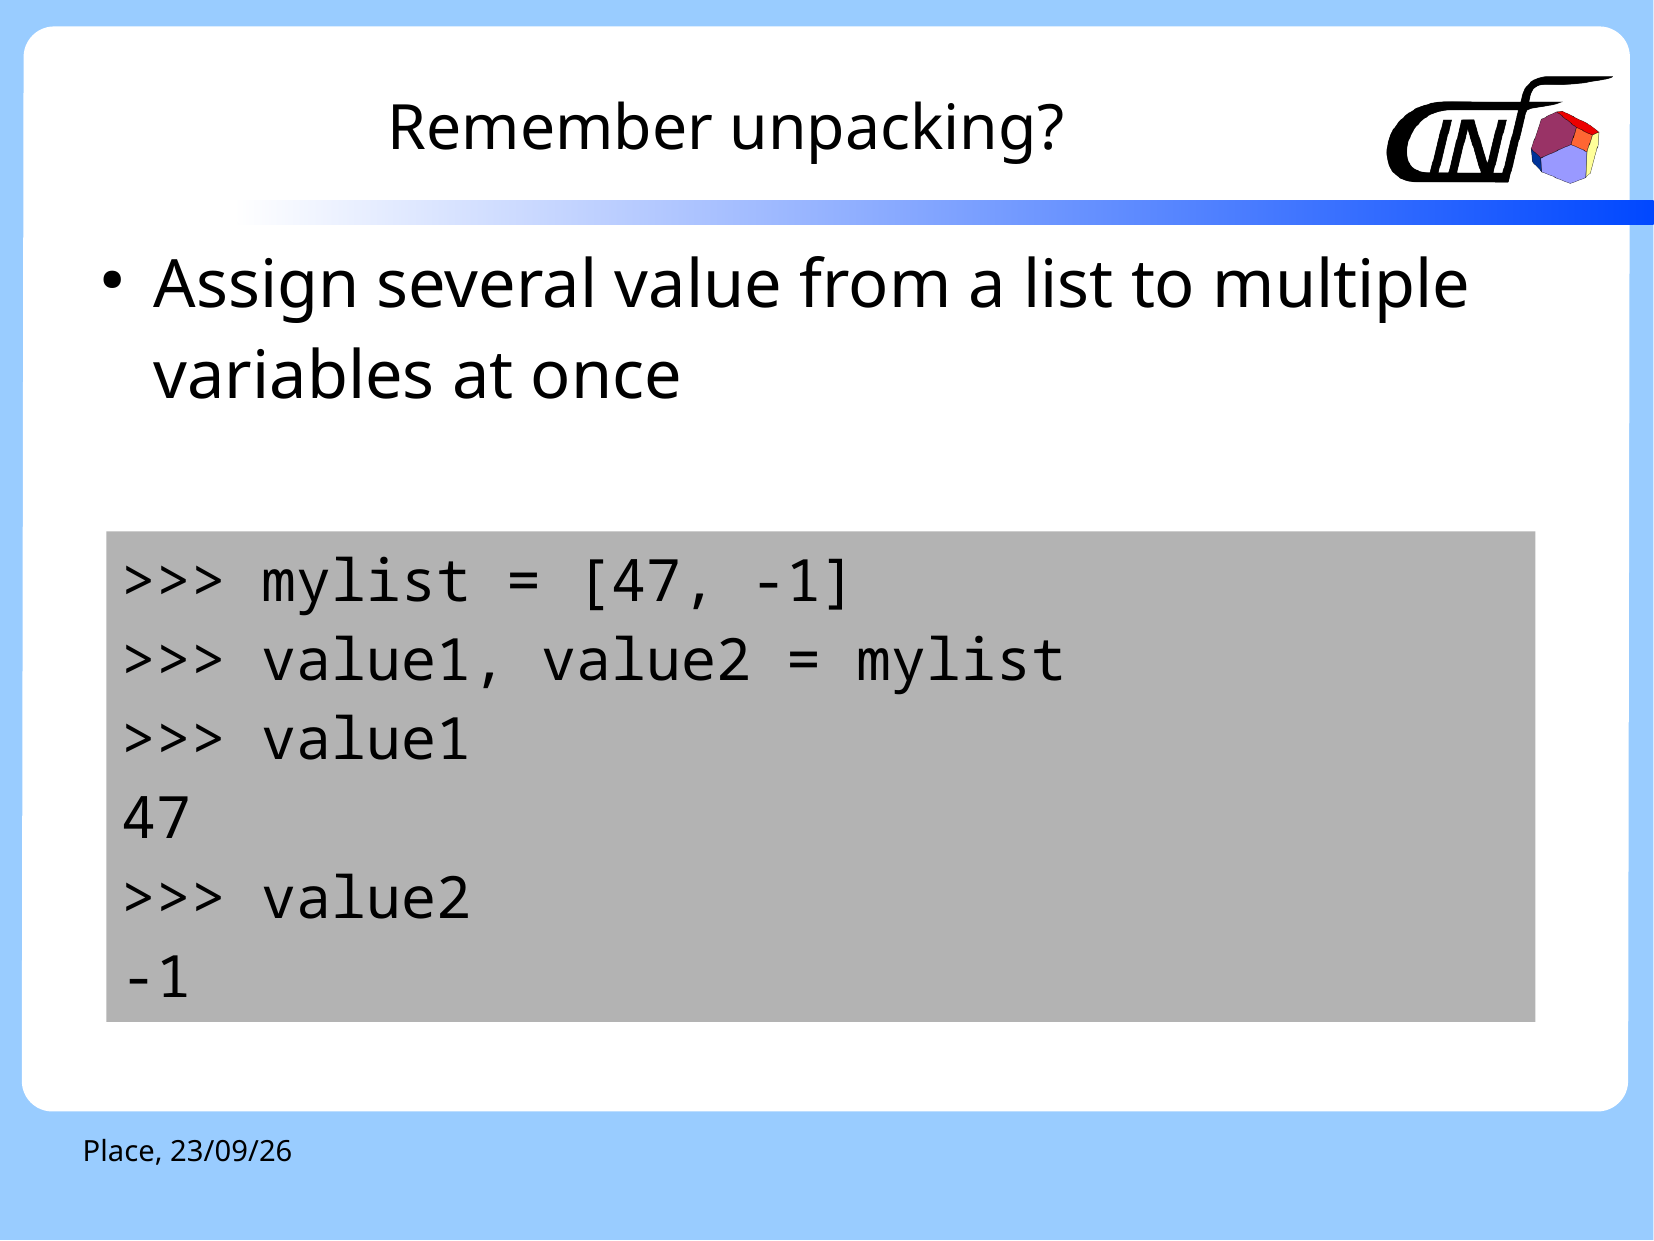

# Remember unpacking?
Assign several value from a list to multiple variables at once
>>> mylist = [47, -1]
>>> value1, value2 = mylist
>>> value1
47
>>> value2
-1